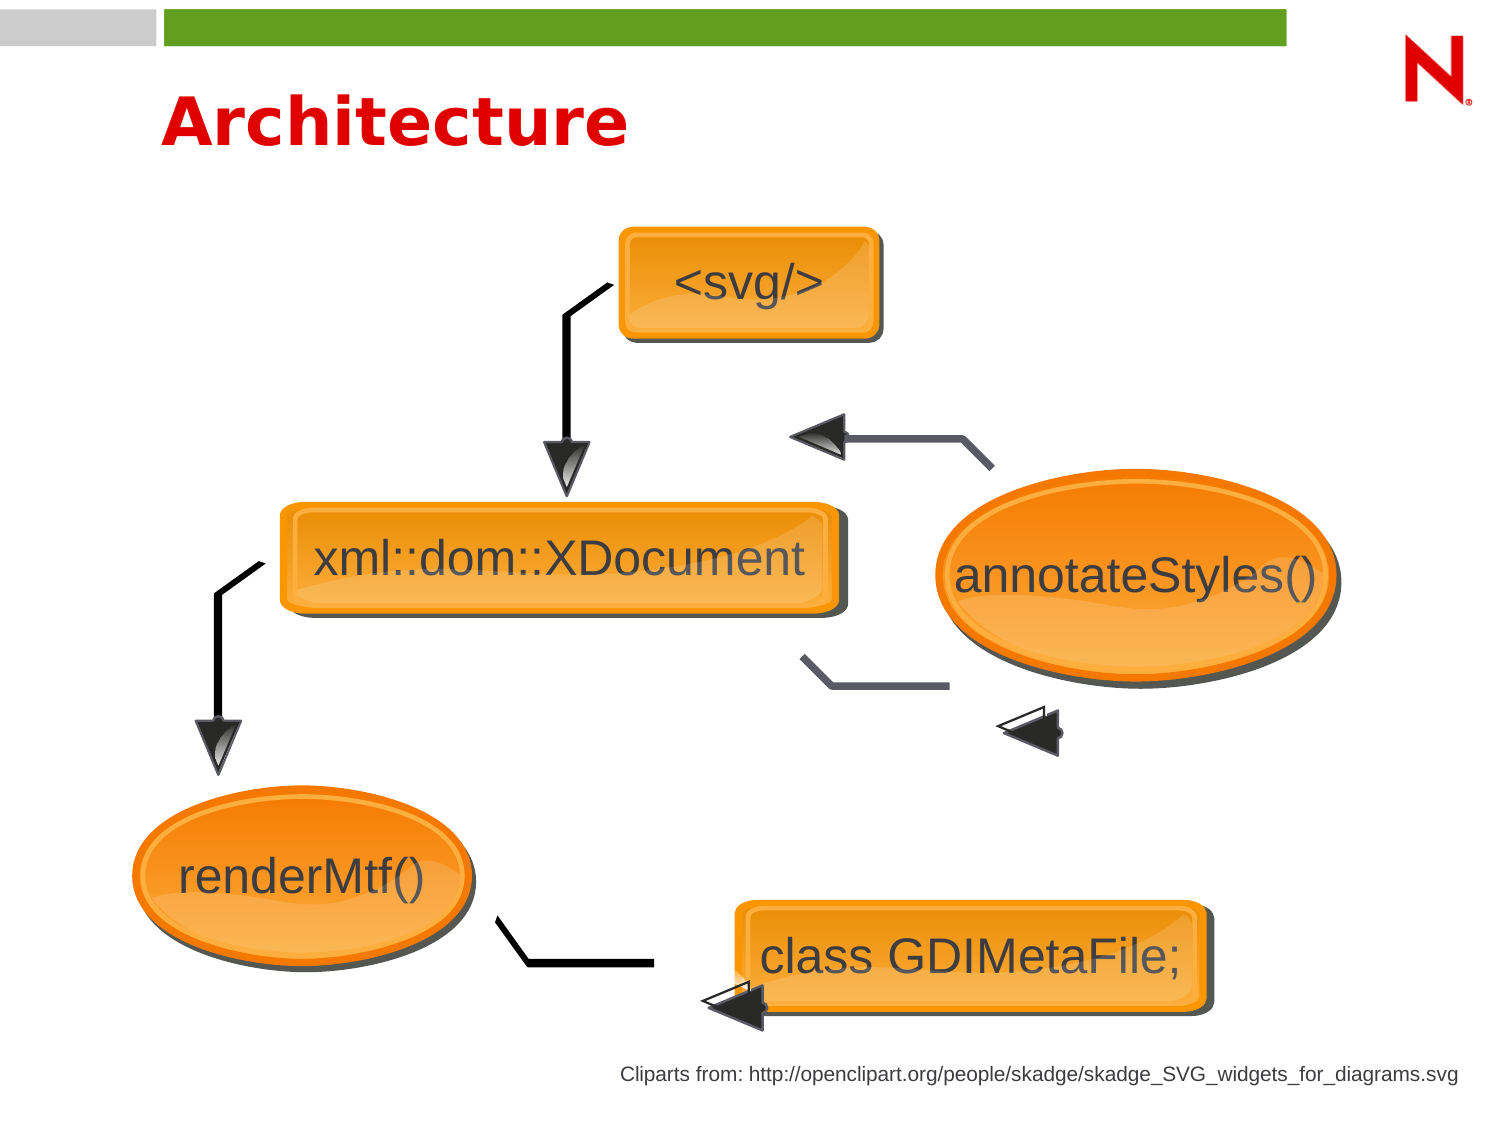

# Architecture
<svg/>
annotateStyles()
xml::dom::XDocument
renderMtf()
class GDIMetaFile;
Cliparts from: http://openclipart.org/people/skadge/skadge_SVG_widgets_for_diagrams.svg